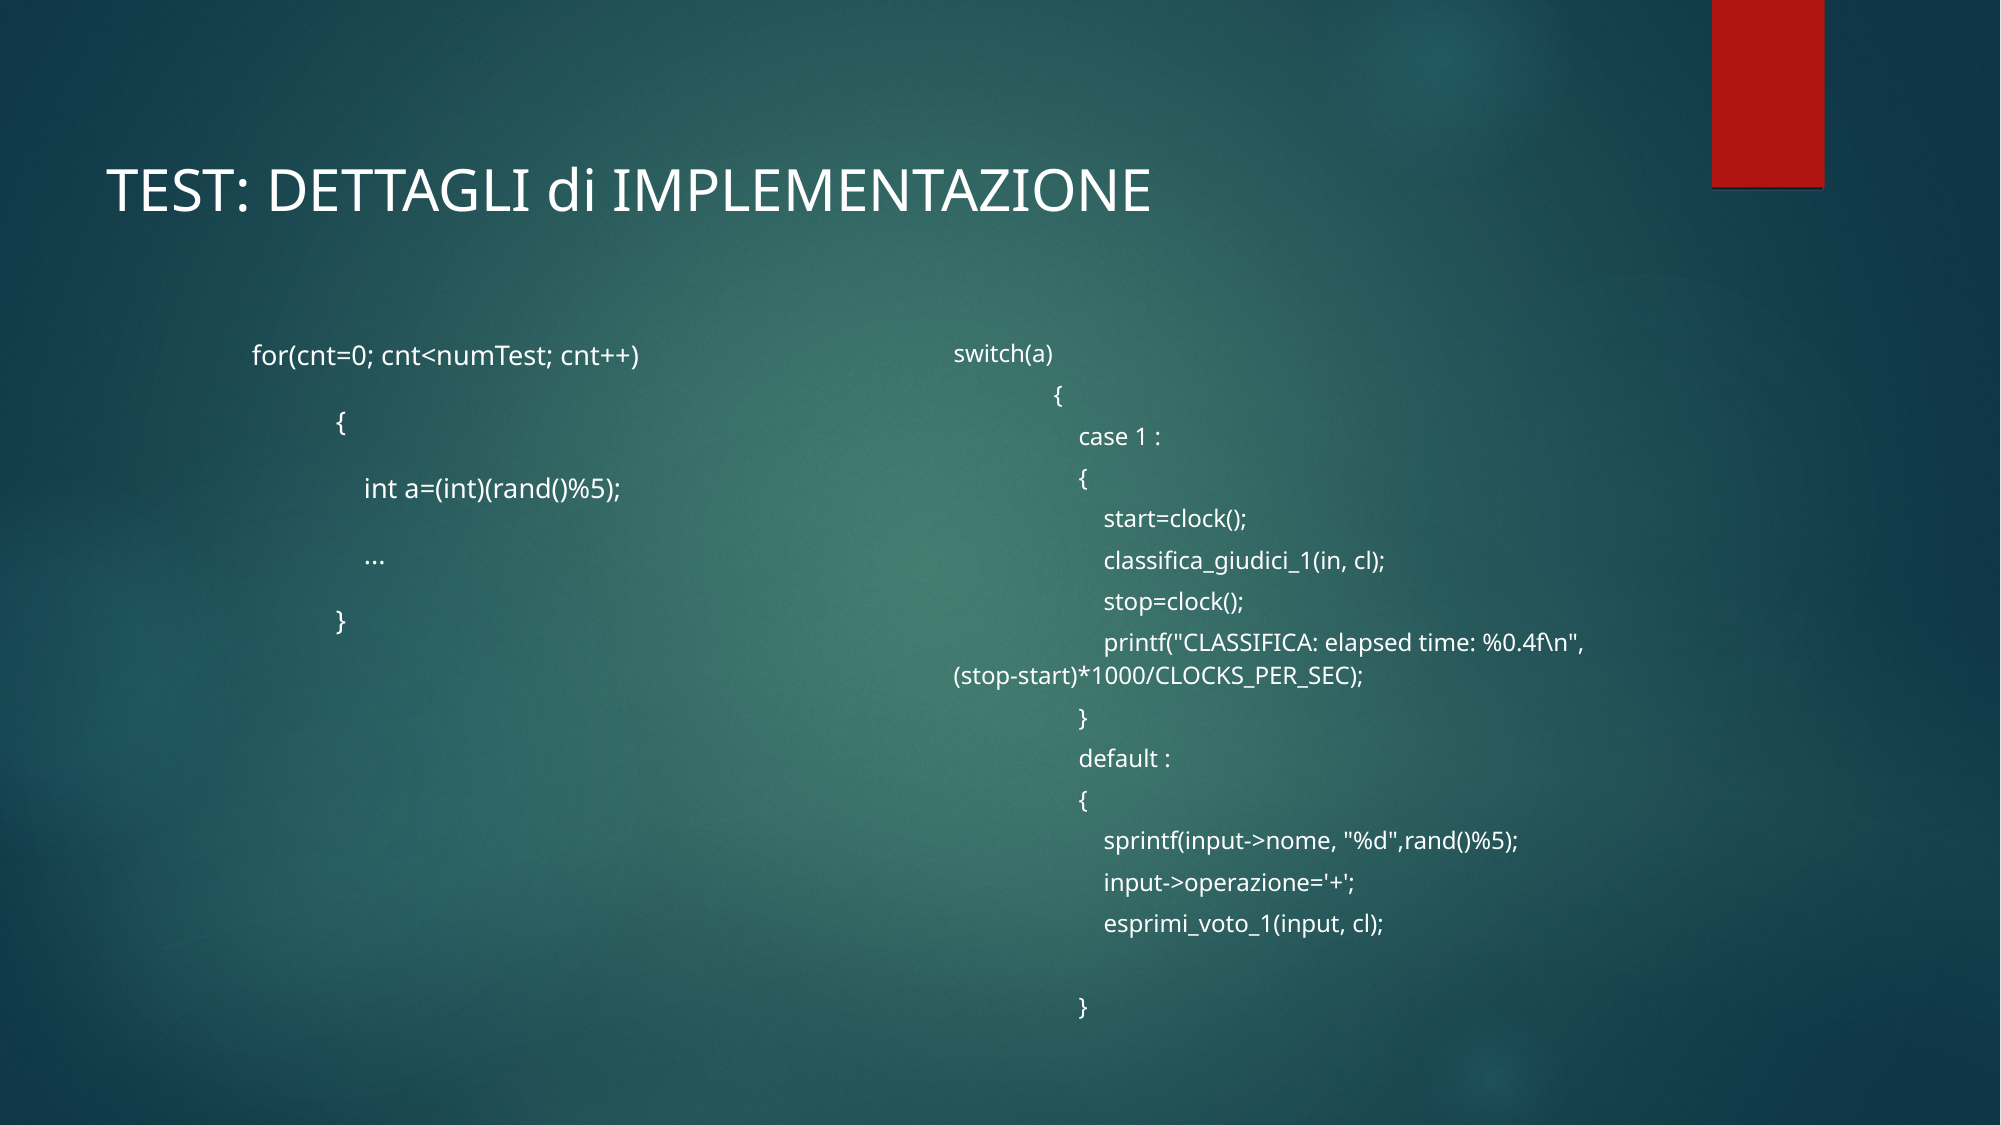

# TEST: DETTAGLI di IMPLEMENTAZIONE
for(cnt=0; cnt<numTest; cnt++)
 {
 int a=(int)(rand()%5);
 ...
 }
switch(a)
 {
 case 1 :
 {
 start=clock();
 classifica_giudici_1(in, cl);
 stop=clock();
 printf("CLASSIFICA: elapsed time: %0.4f\n", (stop-start)*1000/CLOCKS_PER_SEC);
 }
 default :
 {
 sprintf(input->nome, "%d",rand()%5);
 input->operazione='+';
 esprimi_voto_1(input, cl);
 }